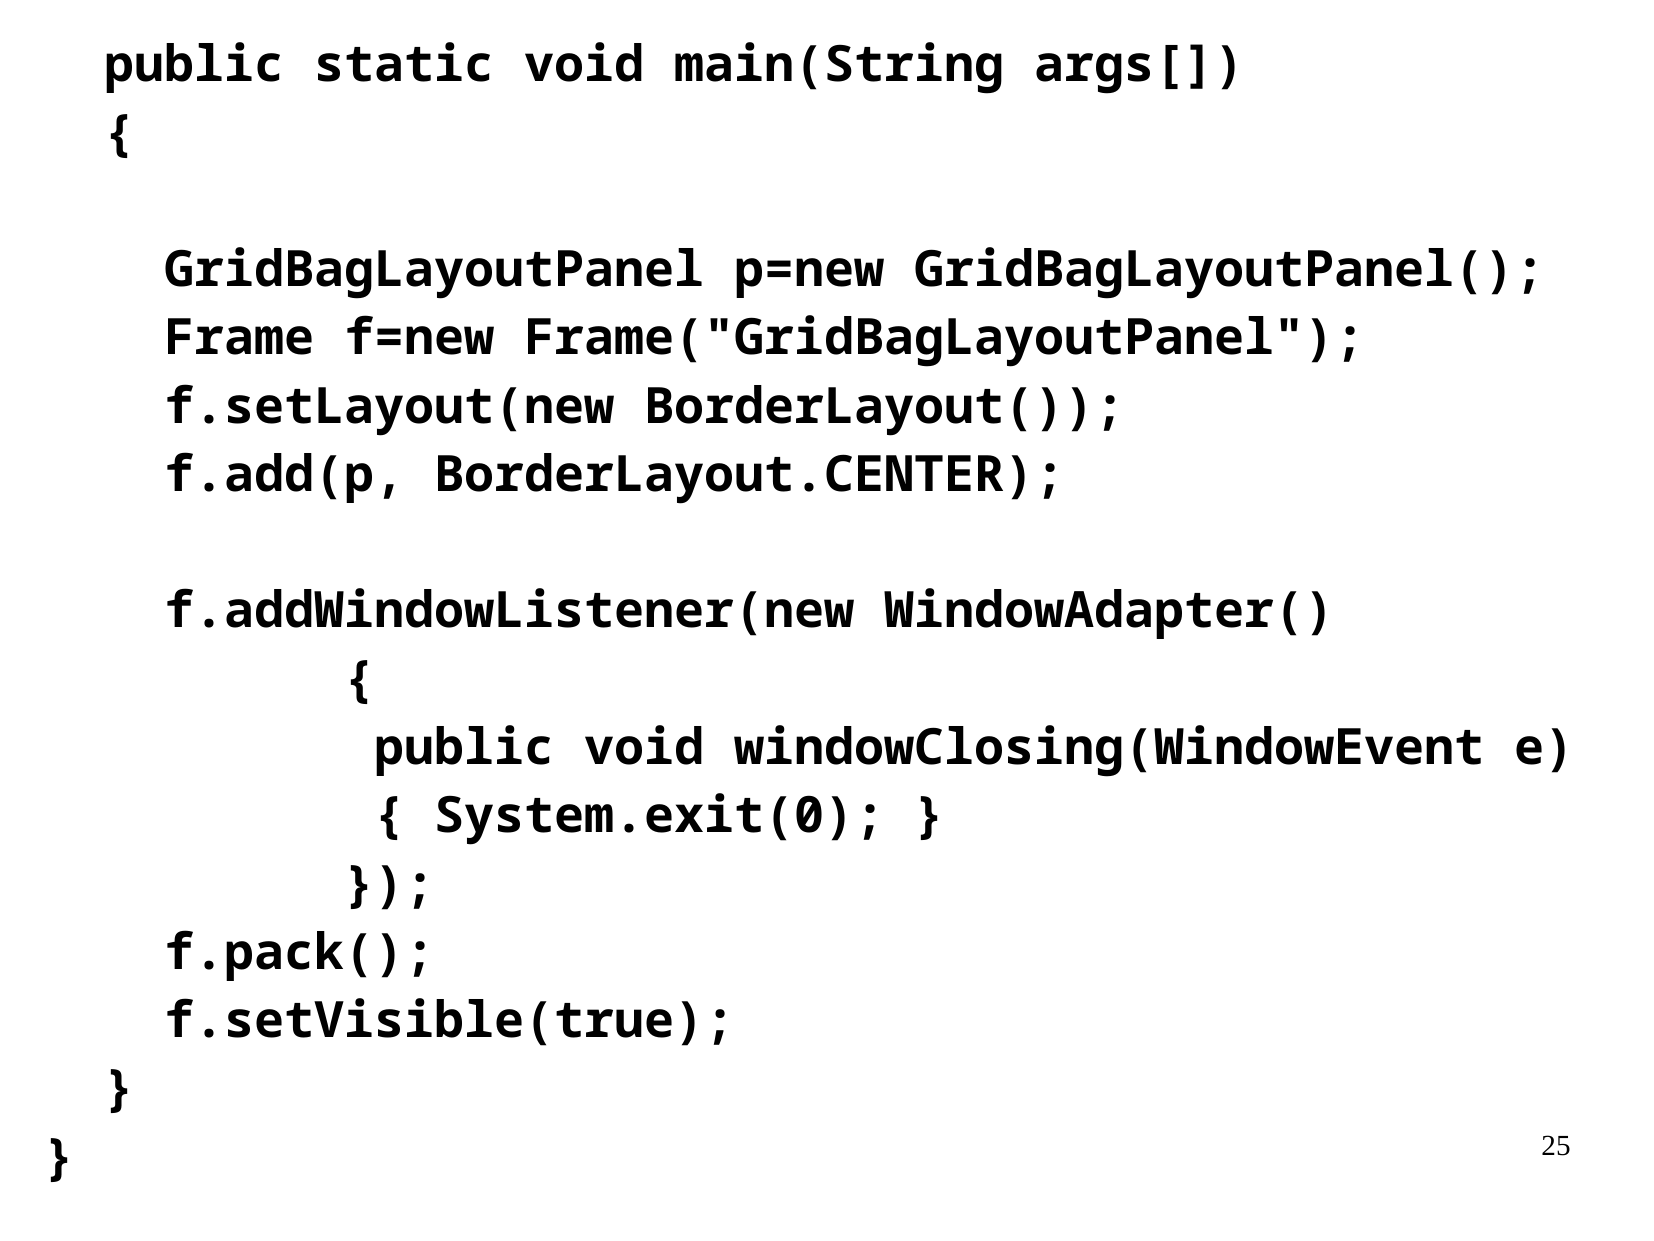

public static void main(String args[])
 {
 GridBagLayoutPanel p=new GridBagLayoutPanel();
 Frame f=new Frame("GridBagLayoutPanel");
 f.setLayout(new BorderLayout());
 f.add(p, BorderLayout.CENTER);
 f.addWindowListener(new WindowAdapter()
 {
 public void windowClosing(WindowEvent e)
 { System.exit(0); }
 });
 f.pack();
 f.setVisible(true);
 }
}
25